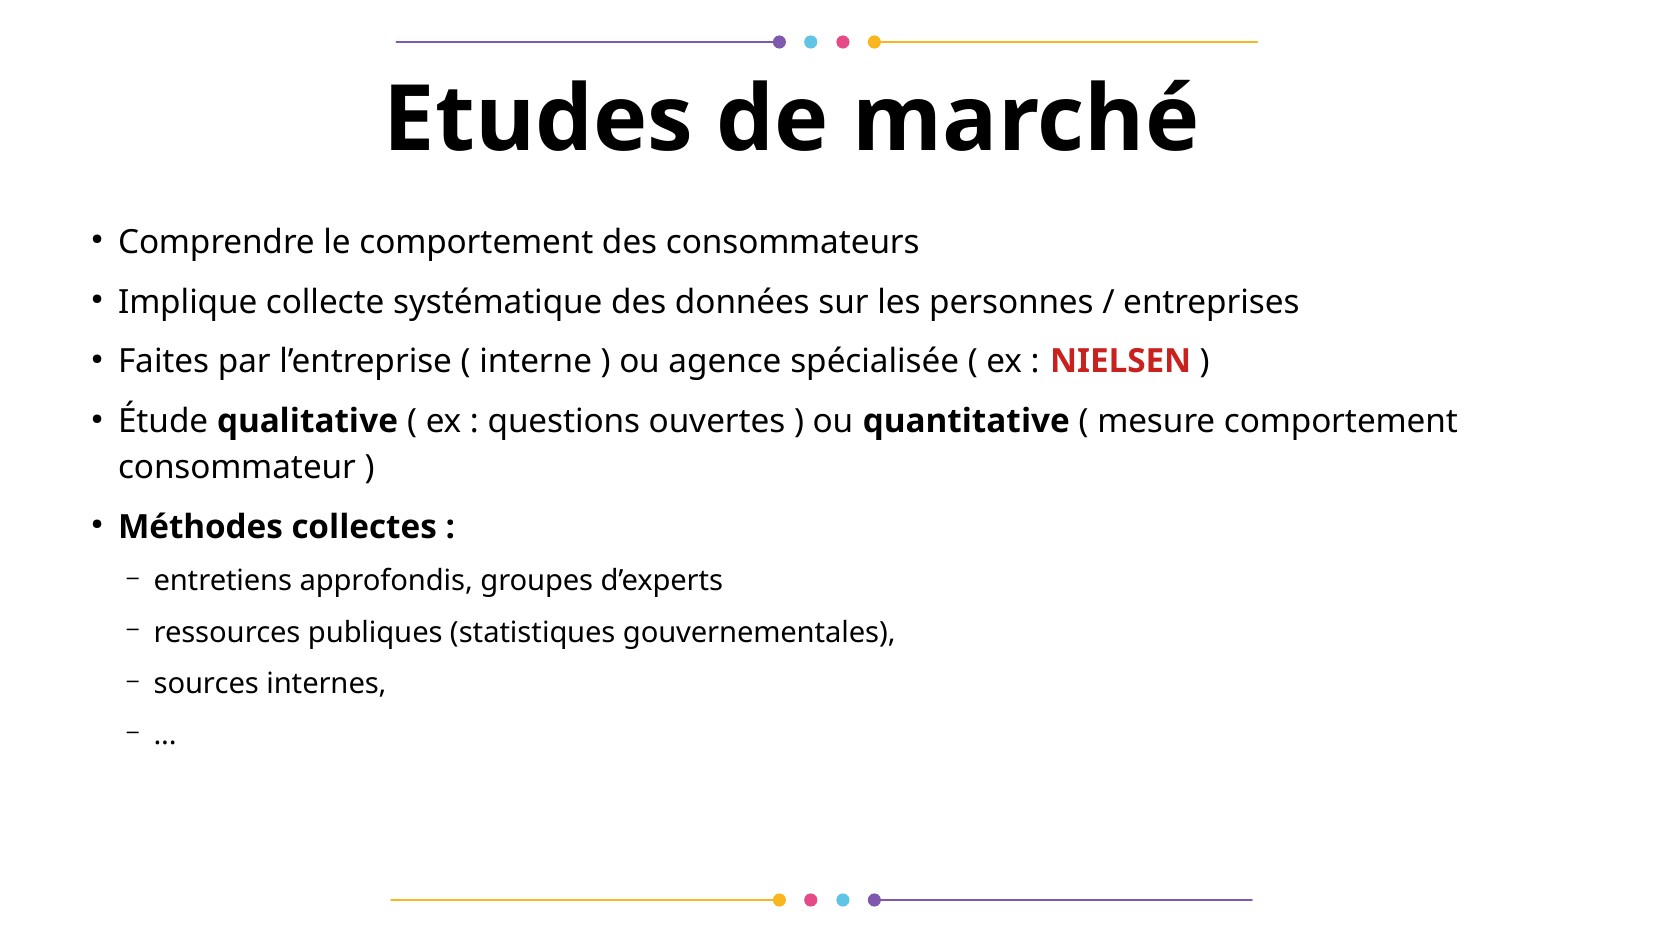

# Etudes de marché
Comprendre le comportement des consommateurs
Implique collecte systématique des données sur les personnes / entreprises
Faites par l’entreprise ( interne ) ou agence spécialisée ( ex : NIELSEN )
Étude qualitative ( ex : questions ouvertes ) ou quantitative ( mesure comportement consommateur )
Méthodes collectes :
entretiens approfondis, groupes d’experts
ressources publiques (statistiques gouvernementales),
sources internes,
...